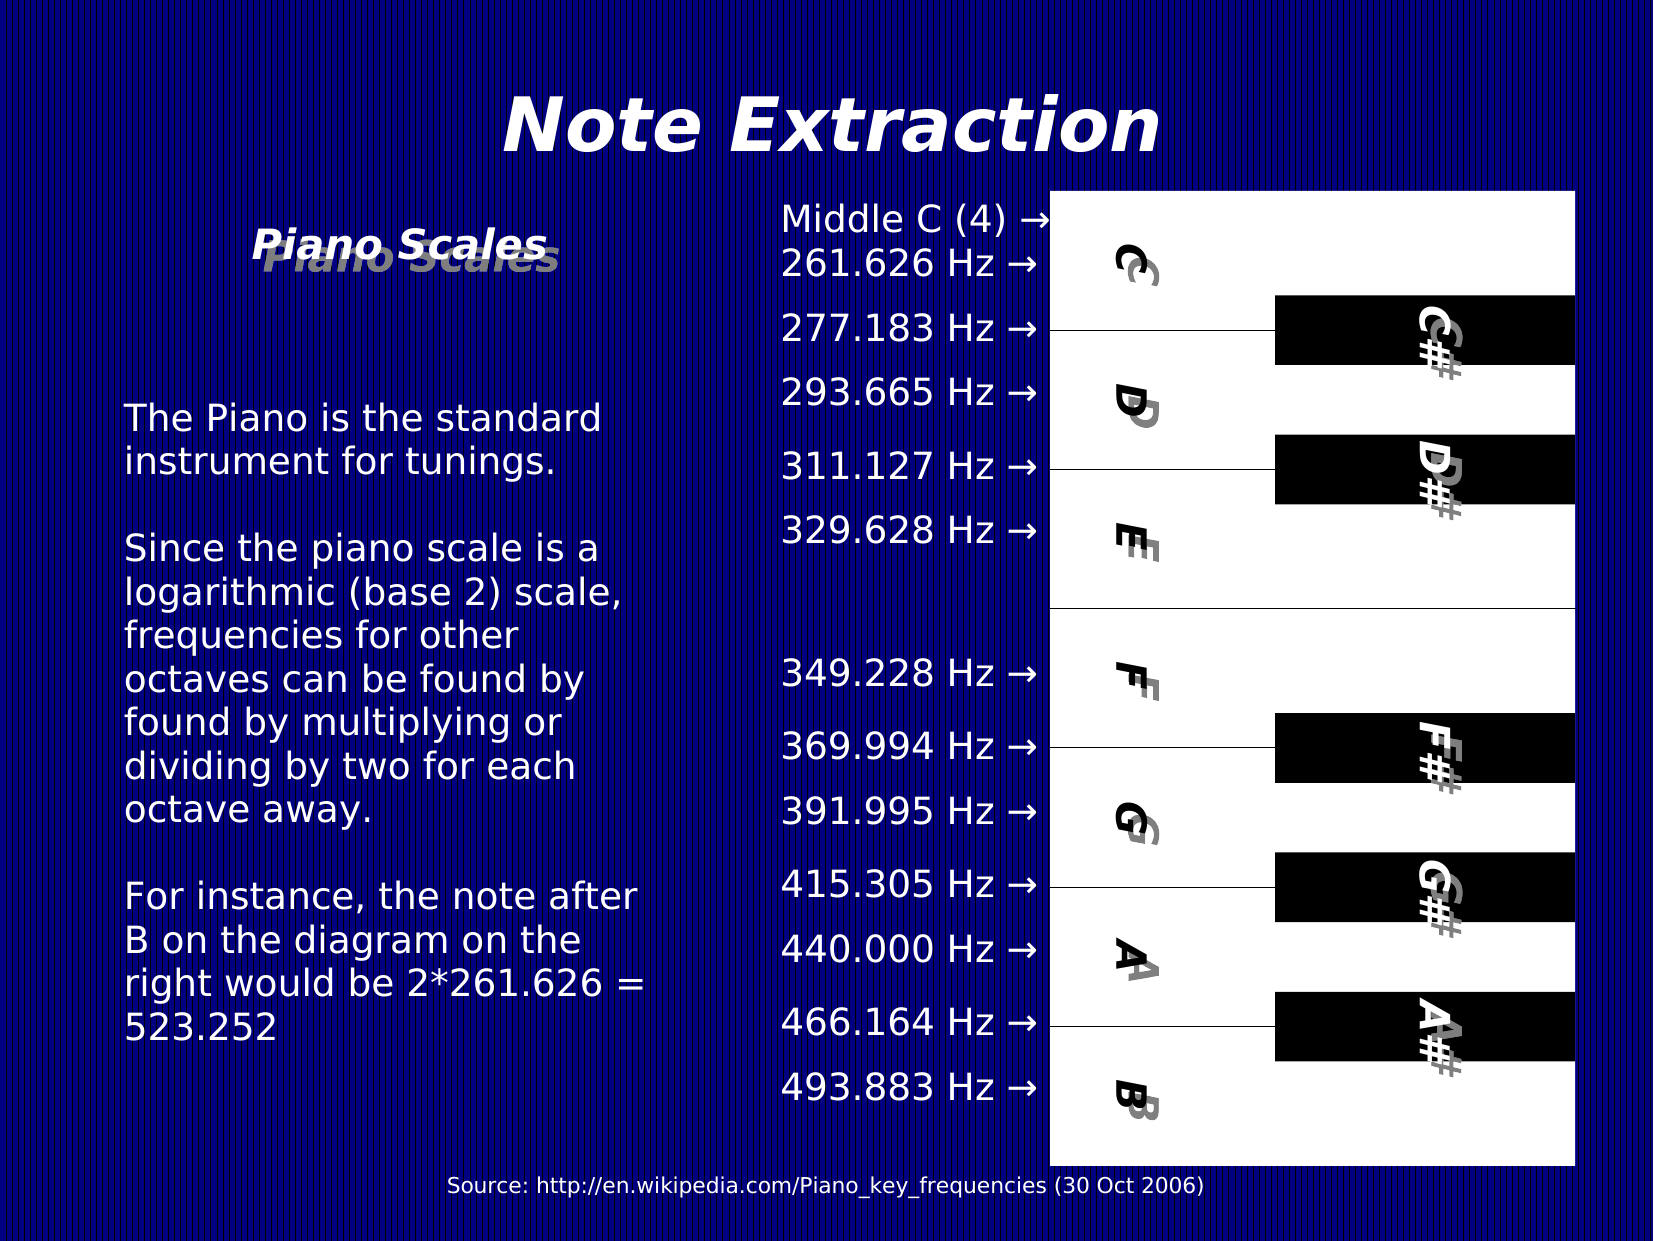

Note Extraction
Middle C (4) →
261.626 Hz →
277.183 Hz →
293.665 Hz →
311.127 Hz →
329.628 Hz →
349.228 Hz →
369.994 Hz →
391.995 Hz →
415.305 Hz →
440.000 Hz →
466.164 Hz →
493.883 Hz →
C
D
E
F
G
A
B
C#
D#
F#
G#
A#
Piano Scales
The Piano is the standard instrument for tunings.
Since the piano scale is a logarithmic (base 2) scale, frequencies for other octaves can be found by found by multiplying or dividing by two for each octave away.
For instance, the note after B on the diagram on the right would be 2*261.626 = 523.252
Source: http://en.wikipedia.com/Piano_key_frequencies (30 Oct 2006)